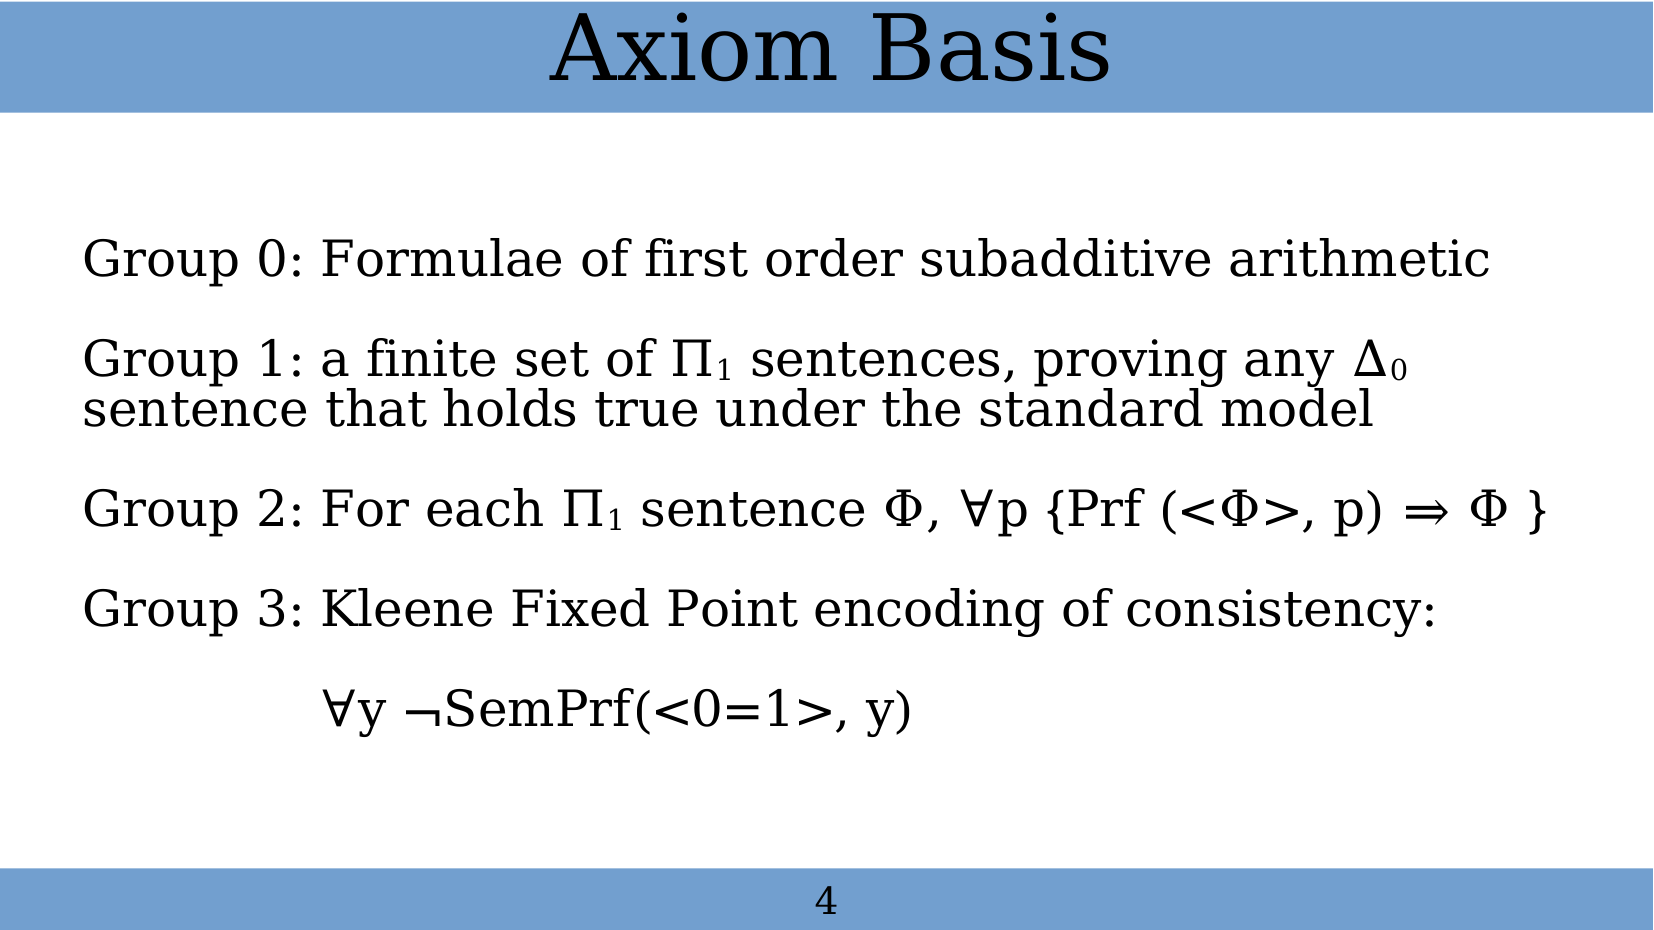

Axiom Basis
#
Group 0: Formulae of first order subadditive arithmetic
Group 1: a finite set of Π1 sentences, proving any ∆0 sentence that holds true under the standard model
Group 2: For each Π1 sentence Φ, ∀p {Prf (<Φ>, p) ⇒ Φ }
Group 3: Kleene Fixed Point encoding of consistency:
 ∀y ¬SemPrf(<0=1>, y)
4